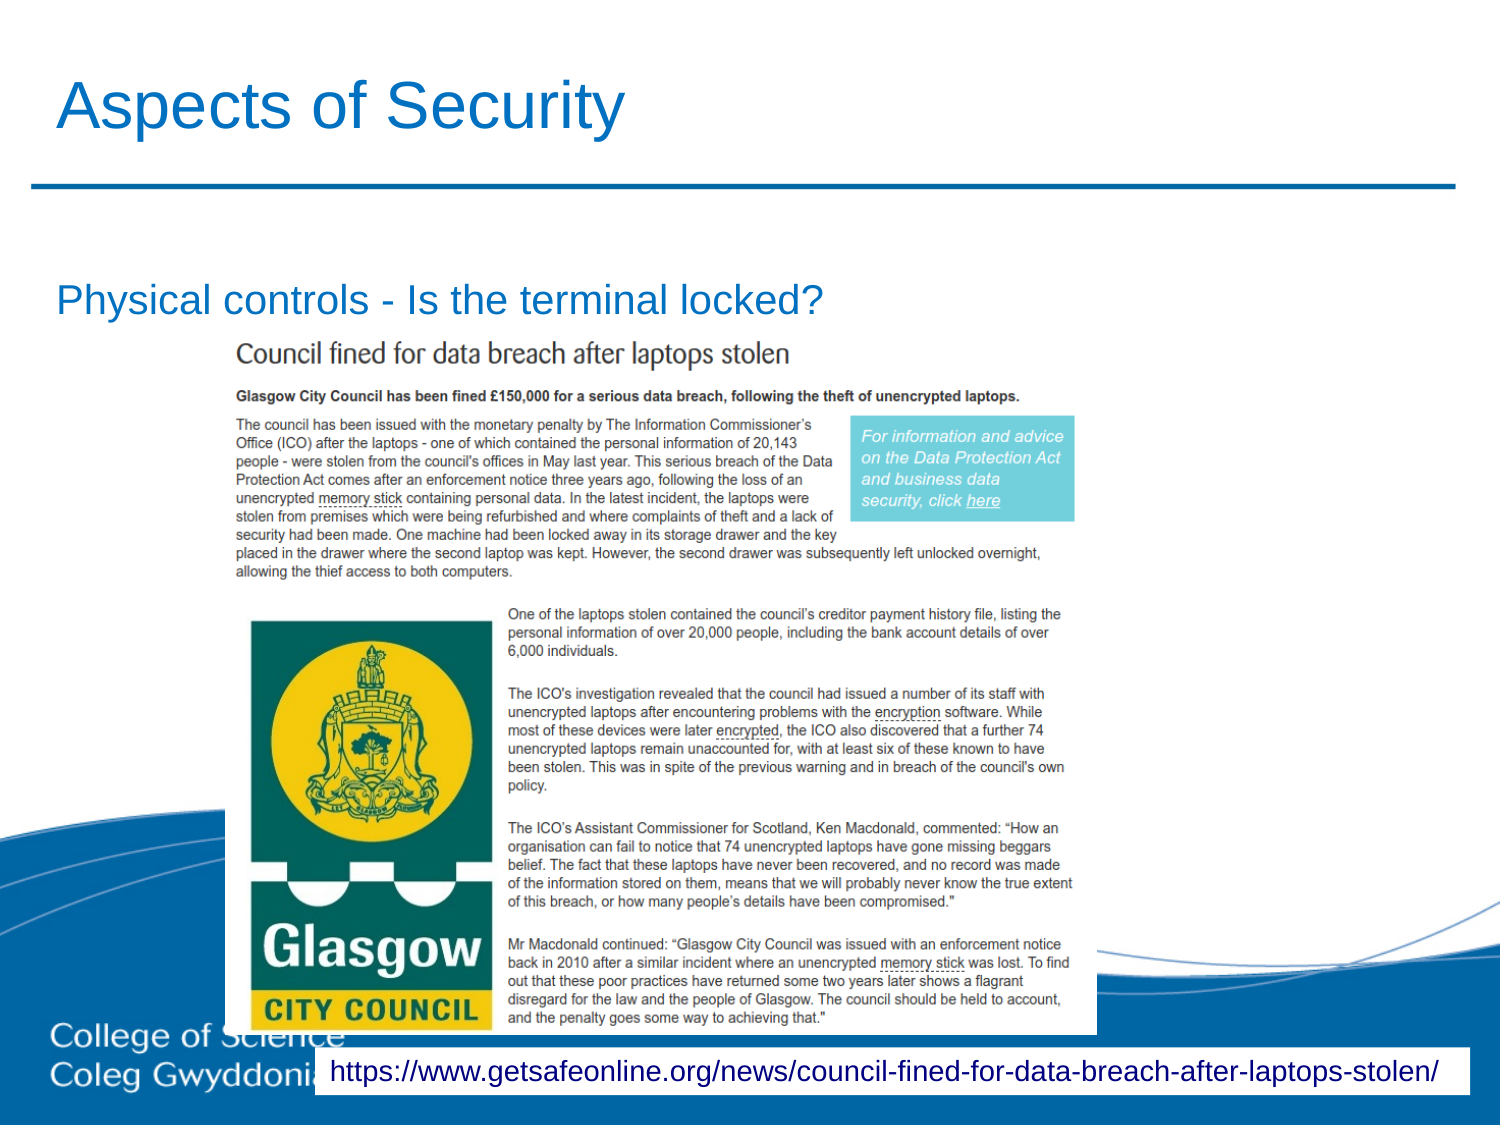

Aspects of Security
Physical controls - Is the terminal locked?
https://www.getsafeonline.org/news/council-fined-for-data-breach-after-laptops-stolen/